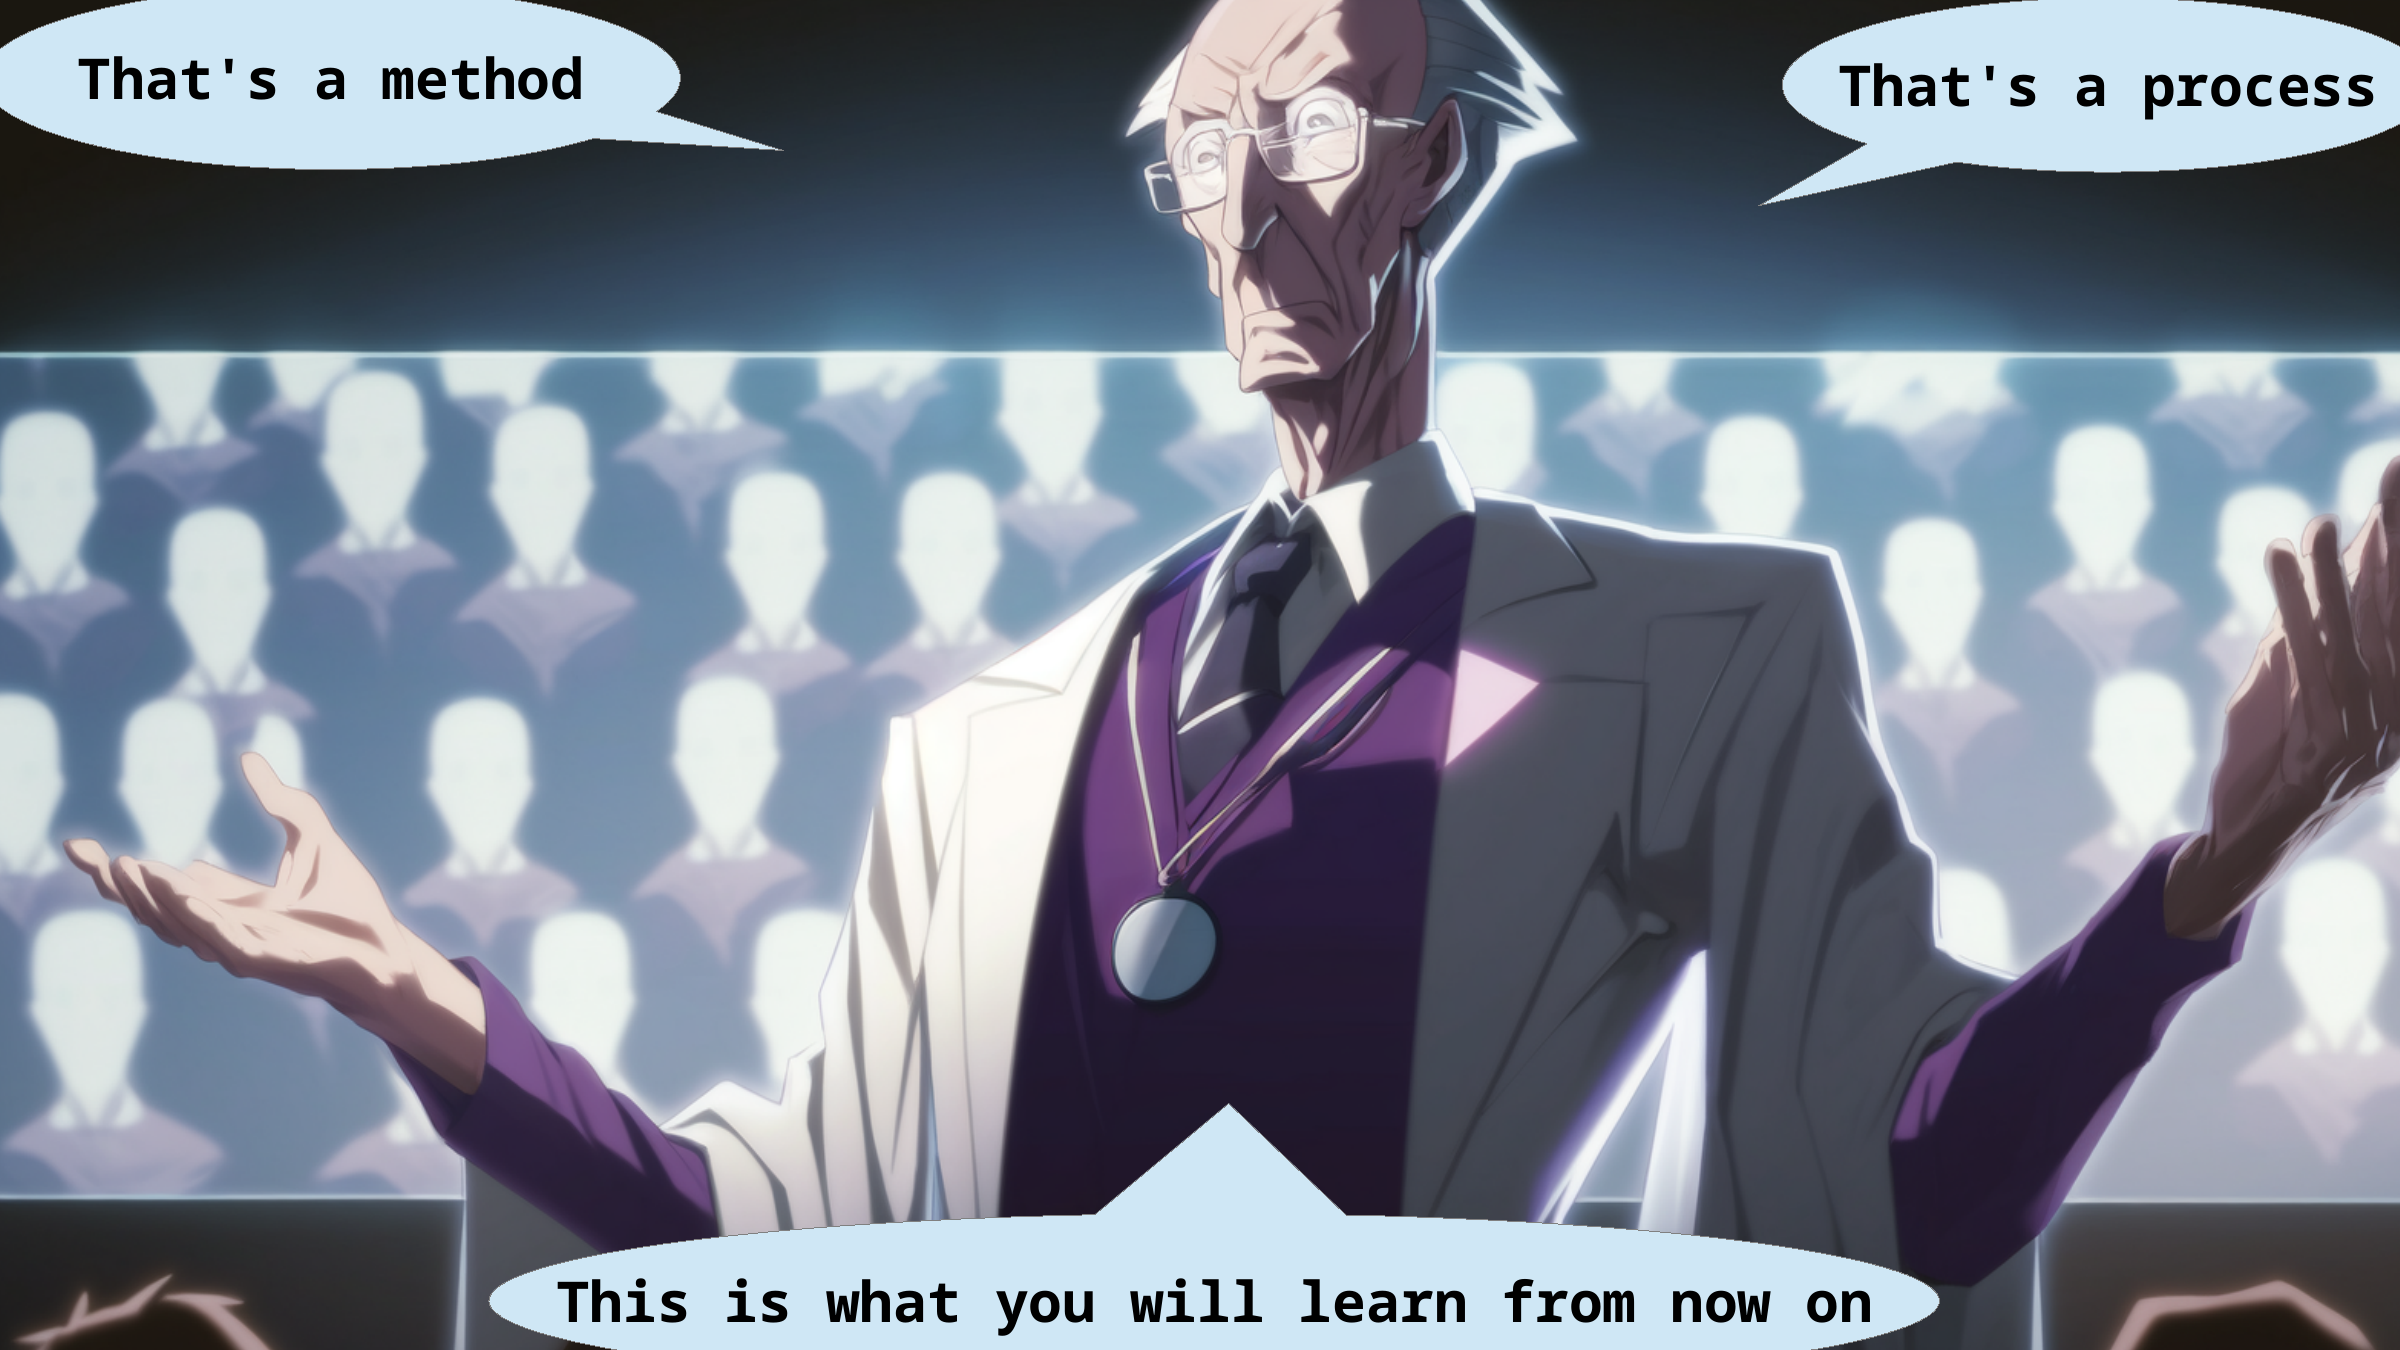

That's a method
That's a process
This is what you will learn from now on